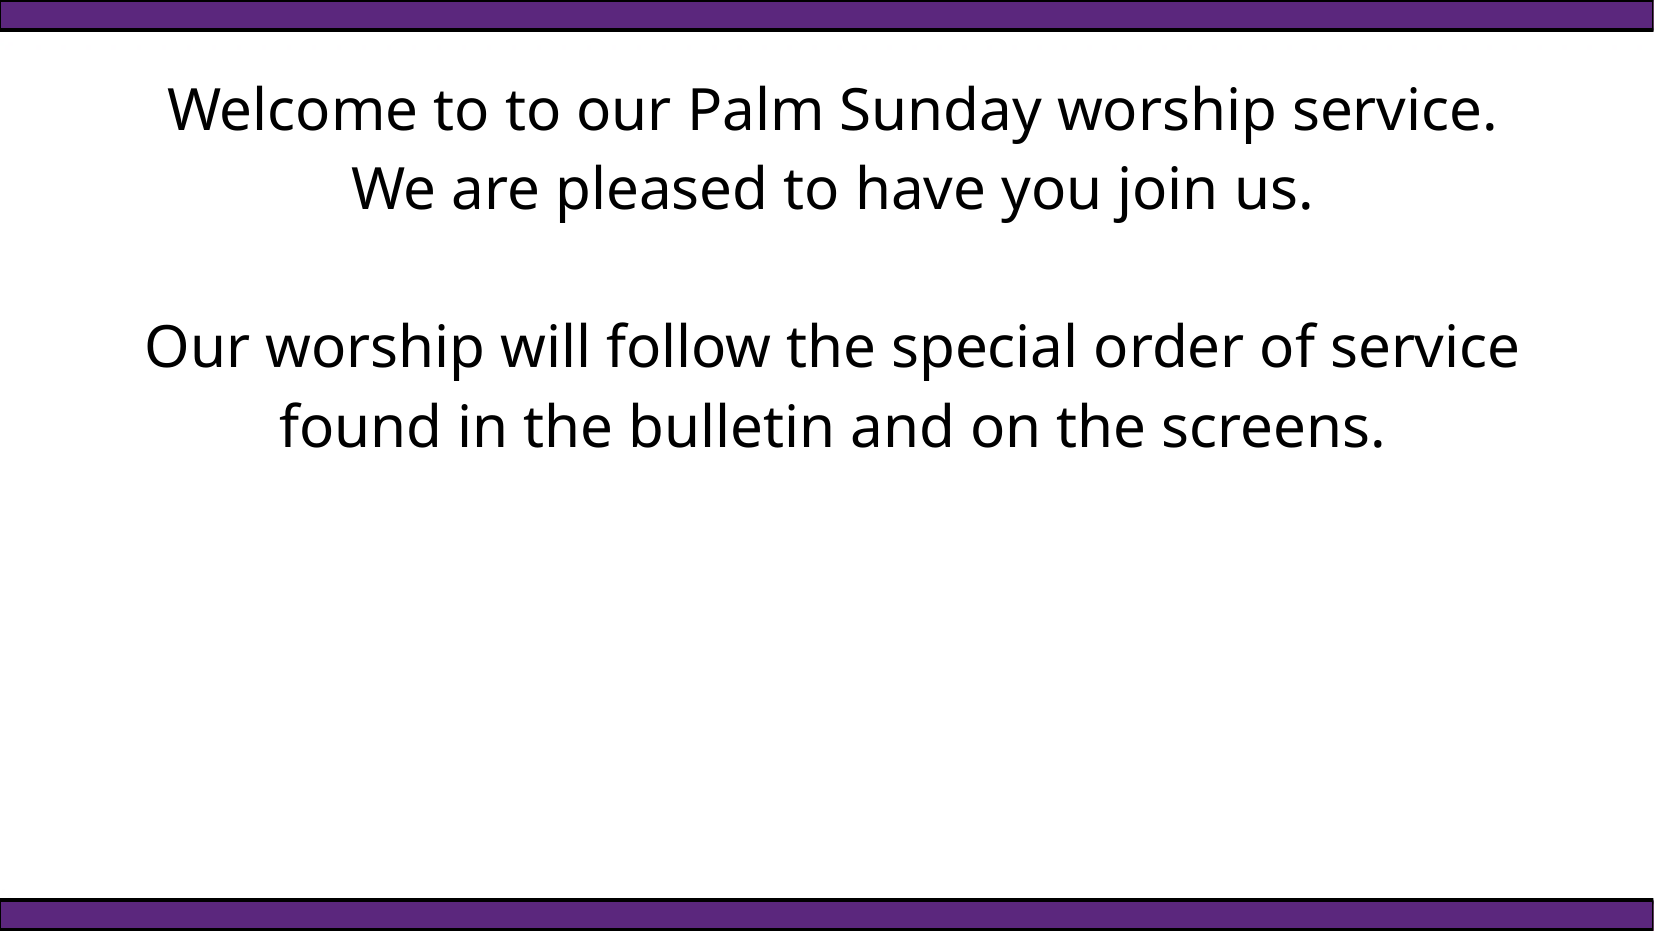

Welcome to to our Palm Sunday worship service.
We are pleased to have you join us.
Our worship will follow the special order of service
found in the bulletin and on the screens.